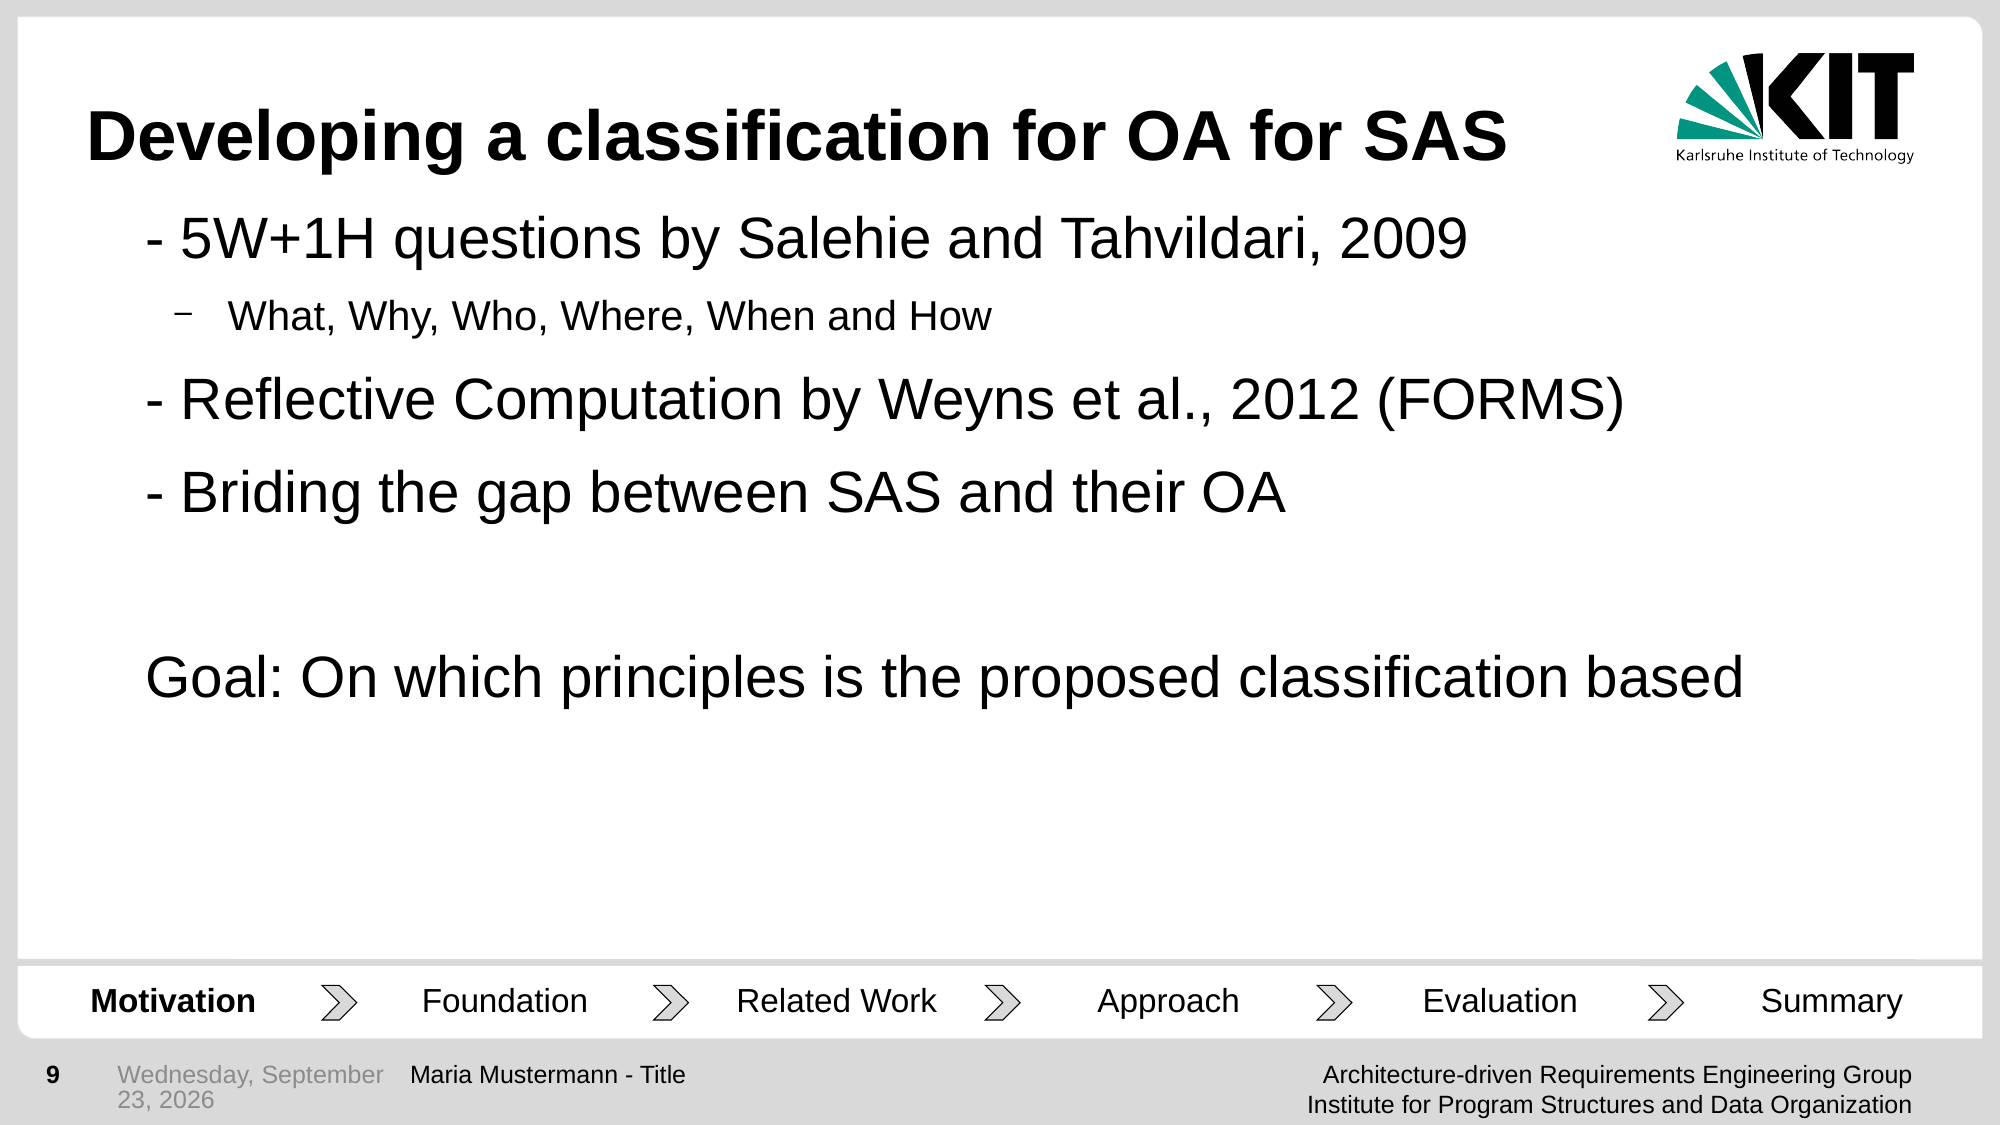

# Developing a classification for OA for SAS
- 5W+1H questions by Salehie and Tahvildari, 2009
What, Why, Who, Where, When and How
- Reflective Computation by Weyns et al., 2012 (FORMS)
- Briding the gap between SAS and their OA
Goal: On which principles is the proposed classification based
Foundation
Related Work
Approach
Evaluation
Summary
Motivation